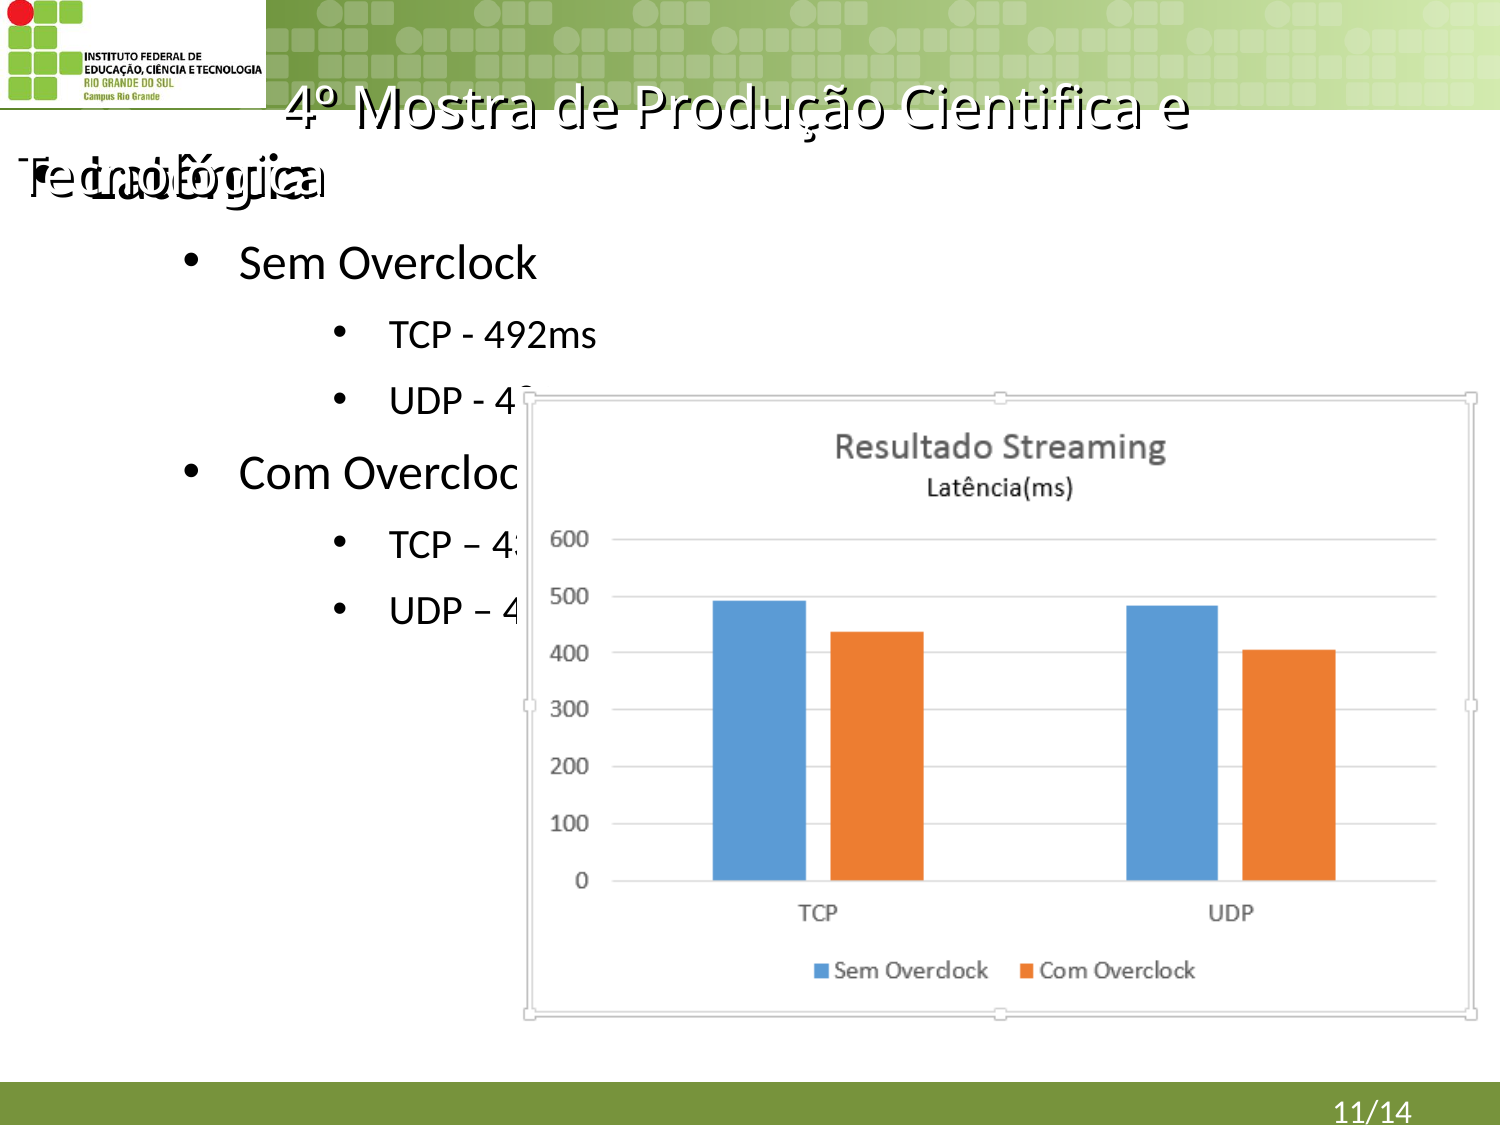

4º Mostra de Produção Cientifica e Tecnológica
# Latência
Sem Overclock
TCP - 492ms
UDP - 483ms
Com Overclock
TCP – 436ms
UDP – 407ms
Streaming de vídeo usando redes TCP/IP em Robótica Móvel